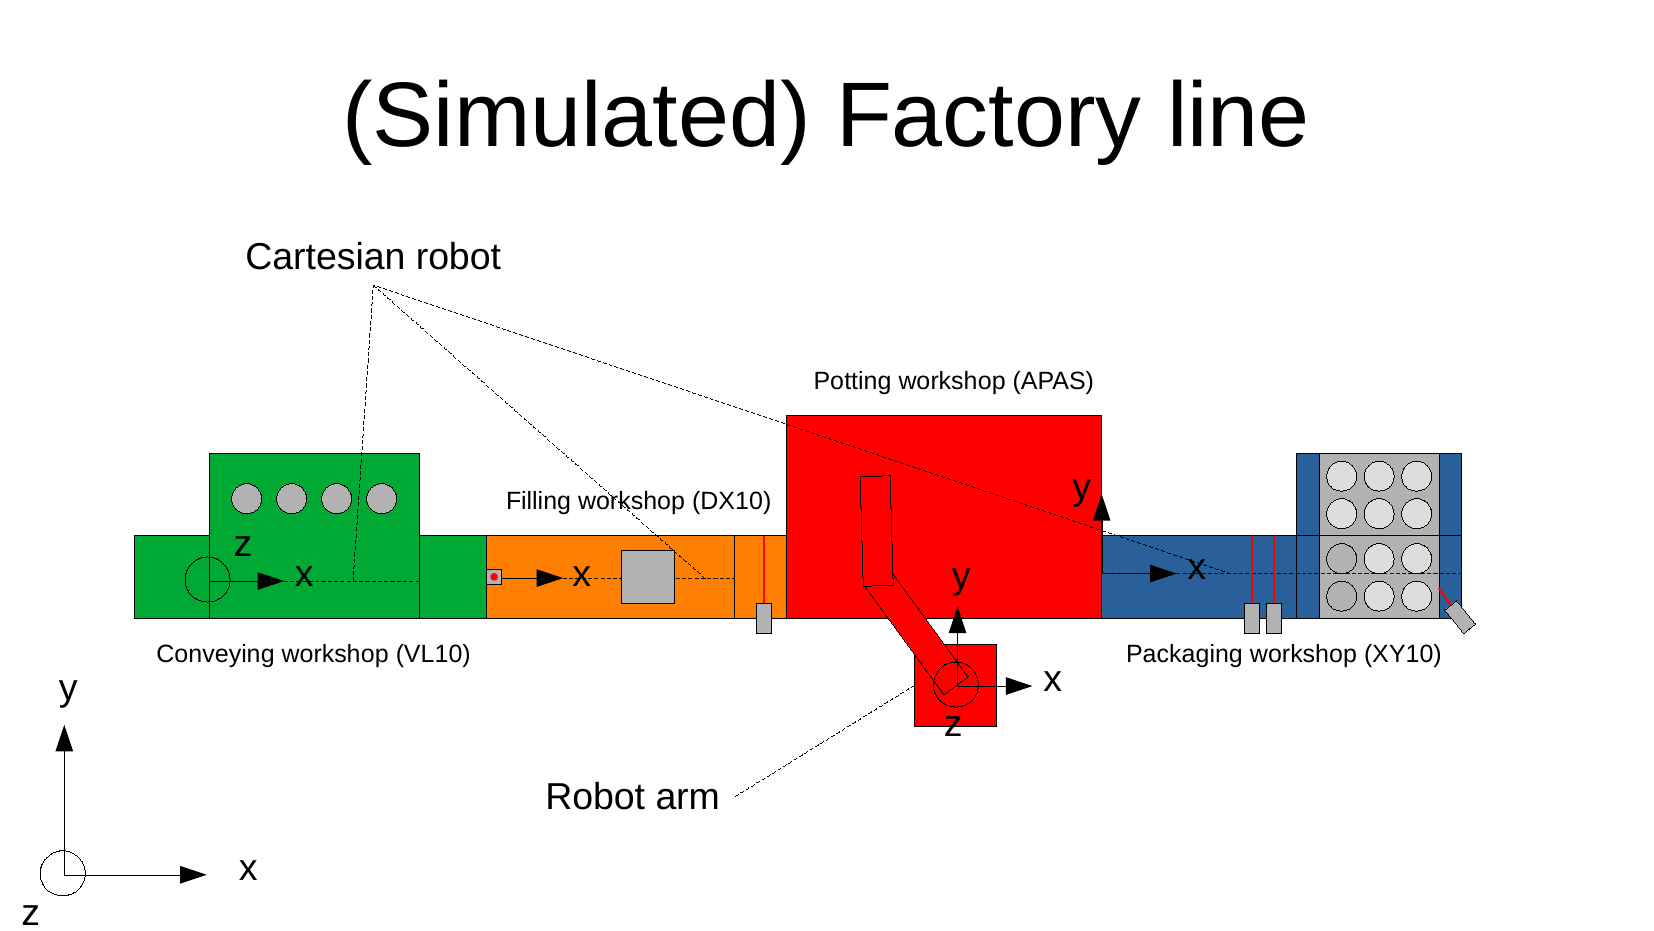

# (Simulated) Factory line
Cartesian robot
Potting workshop (APAS)
y
x
Filling workshop (DX10)
z
x
x
y
x
z
Packaging workshop (XY10)
Conveying workshop (VL10)
y
x
z
Robot arm